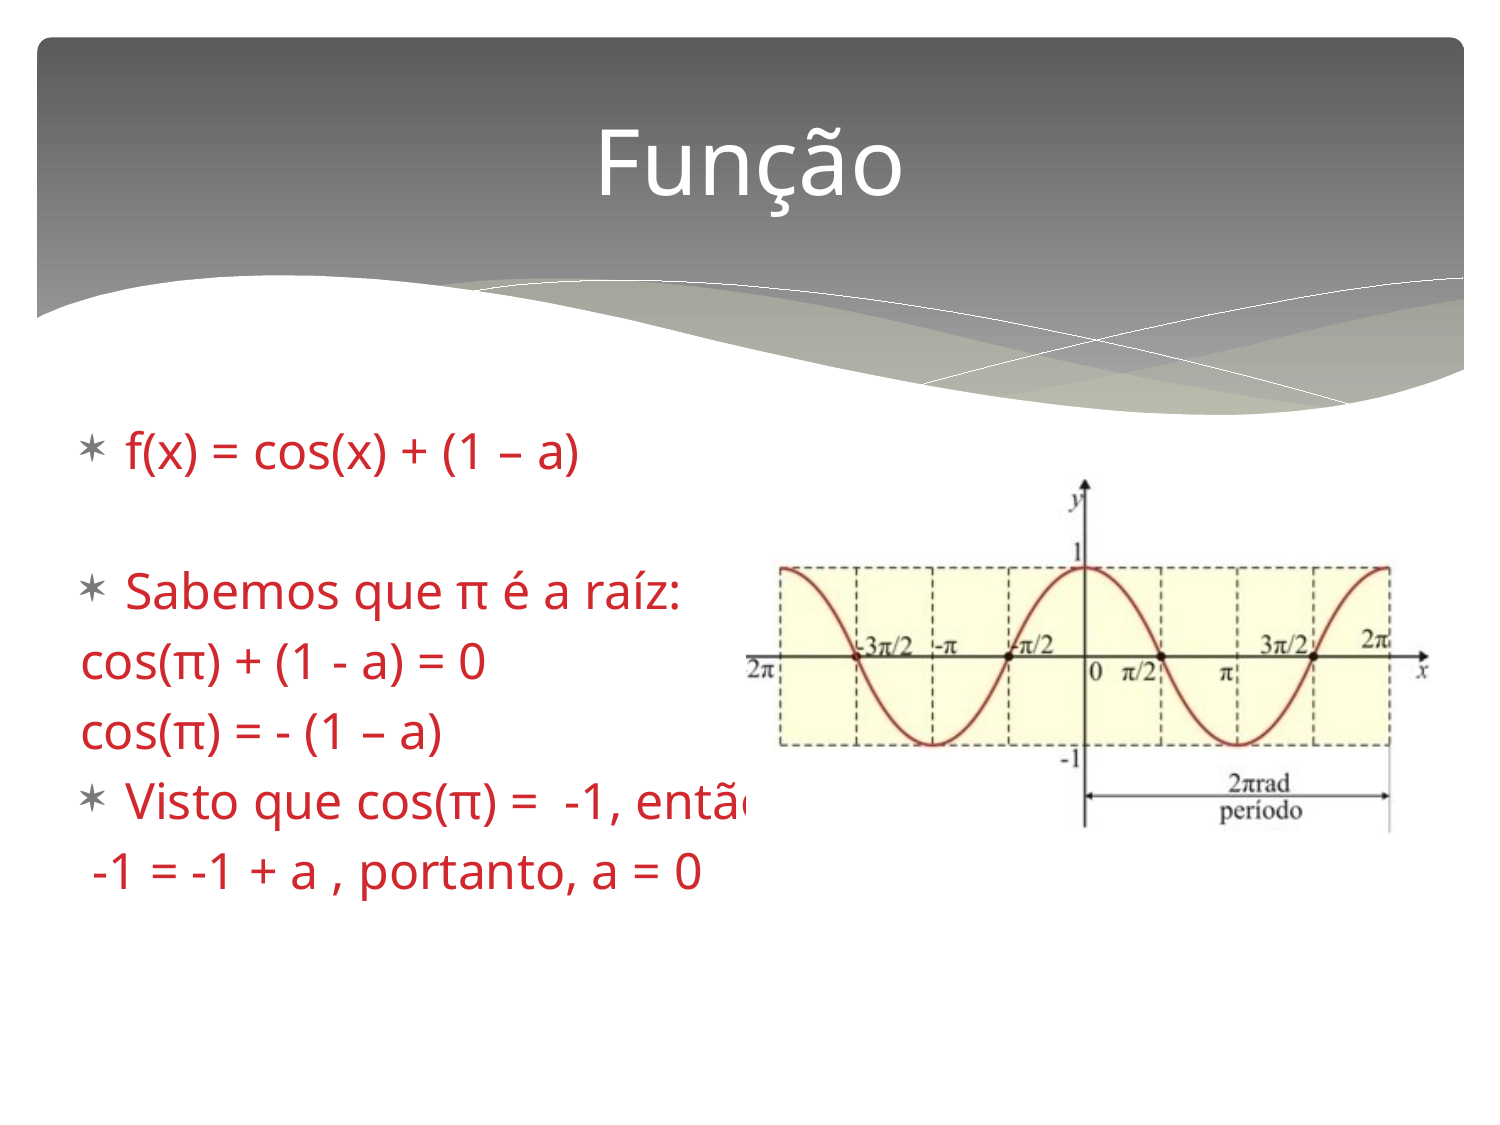

Função
# f(x) = cos(x) + (1 – a)
Sabemos que π é a raíz:
cos(π) + (1 - a) = 0
cos(π) = - (1 – a)
Visto que cos(π) = -1, então:
 -1 = -1 + a , portanto, a = 0